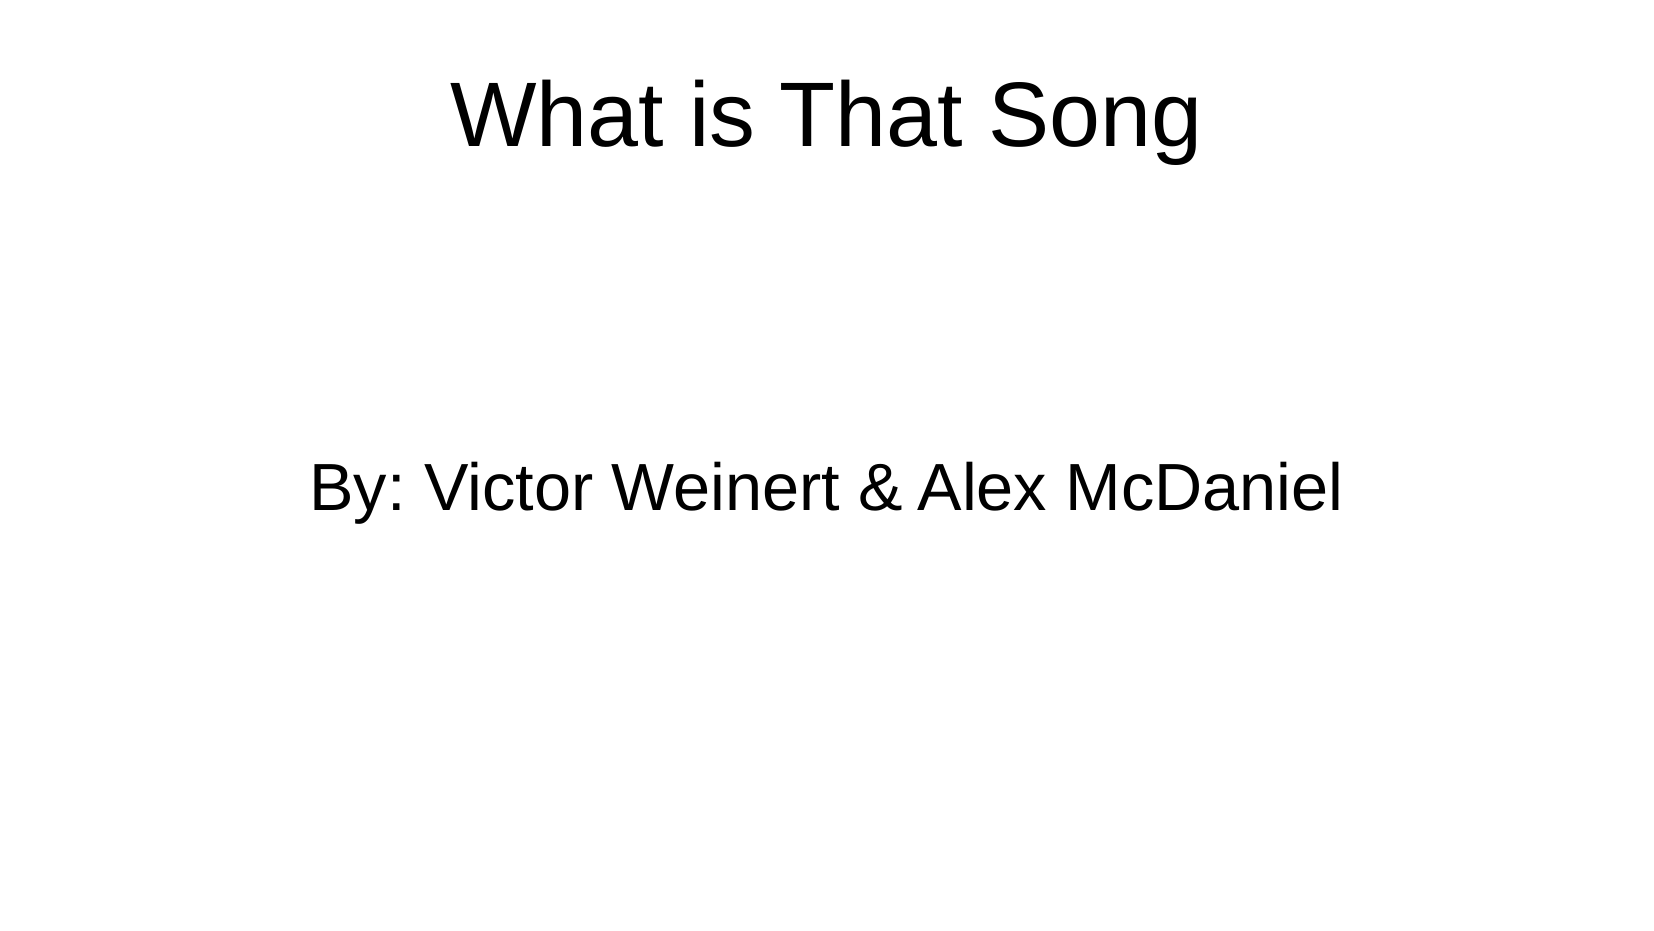

# What is That Song
By: Victor Weinert & Alex McDaniel